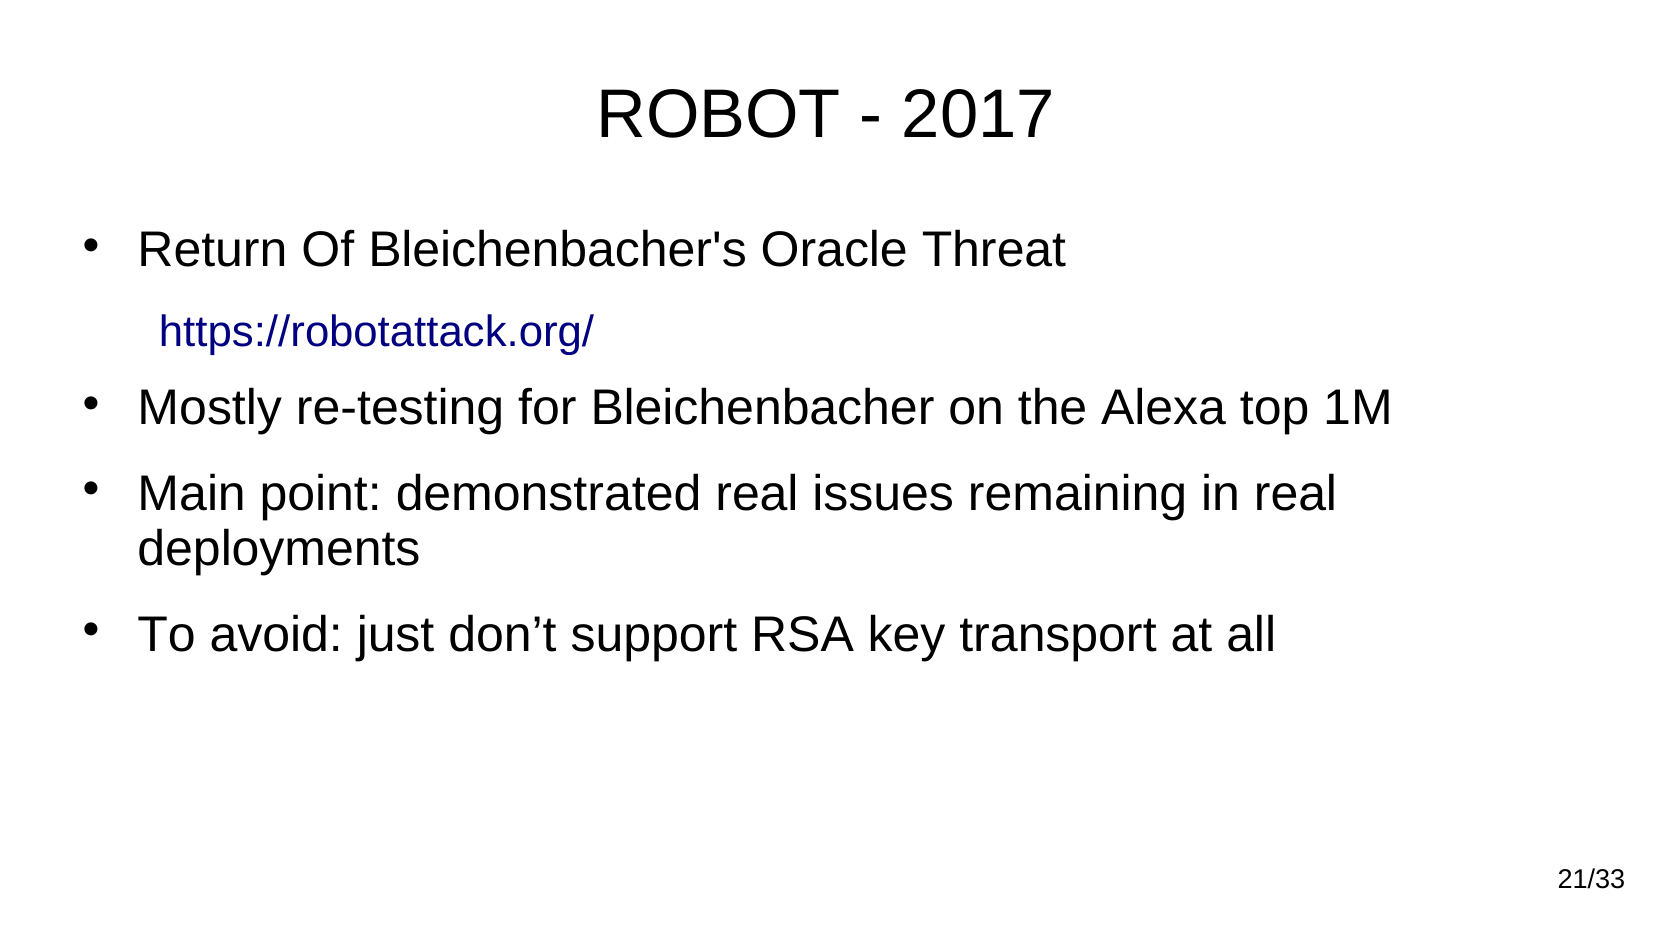

# ROBOT - 2017
Return Of Bleichenbacher's Oracle Threat
https://robotattack.org/
Mostly re-testing for Bleichenbacher on the Alexa top 1M
Main point: demonstrated real issues remaining in real deployments
To avoid: just don’t support RSA key transport at all